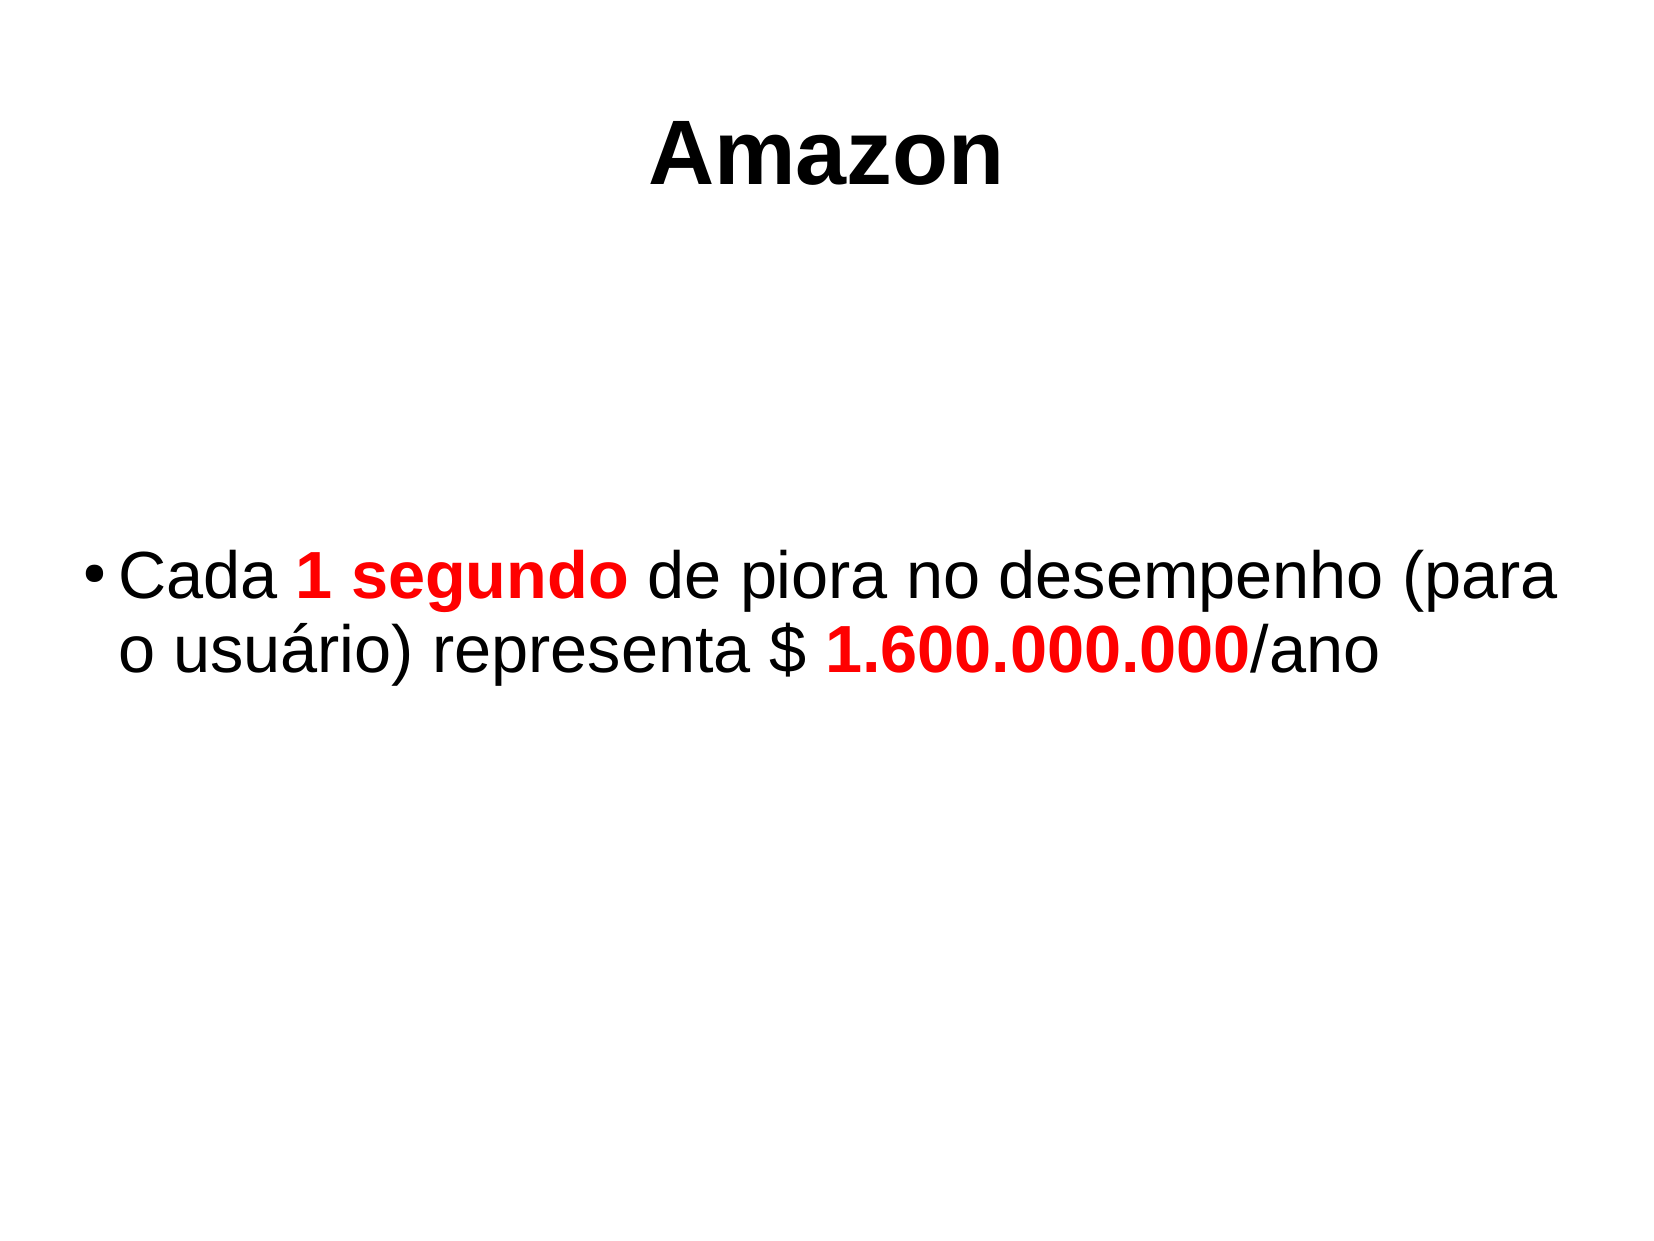

# Amazon
Cada 1 segundo de piora no desempenho (para o usuário) representa $ 1.600.000.000/ano